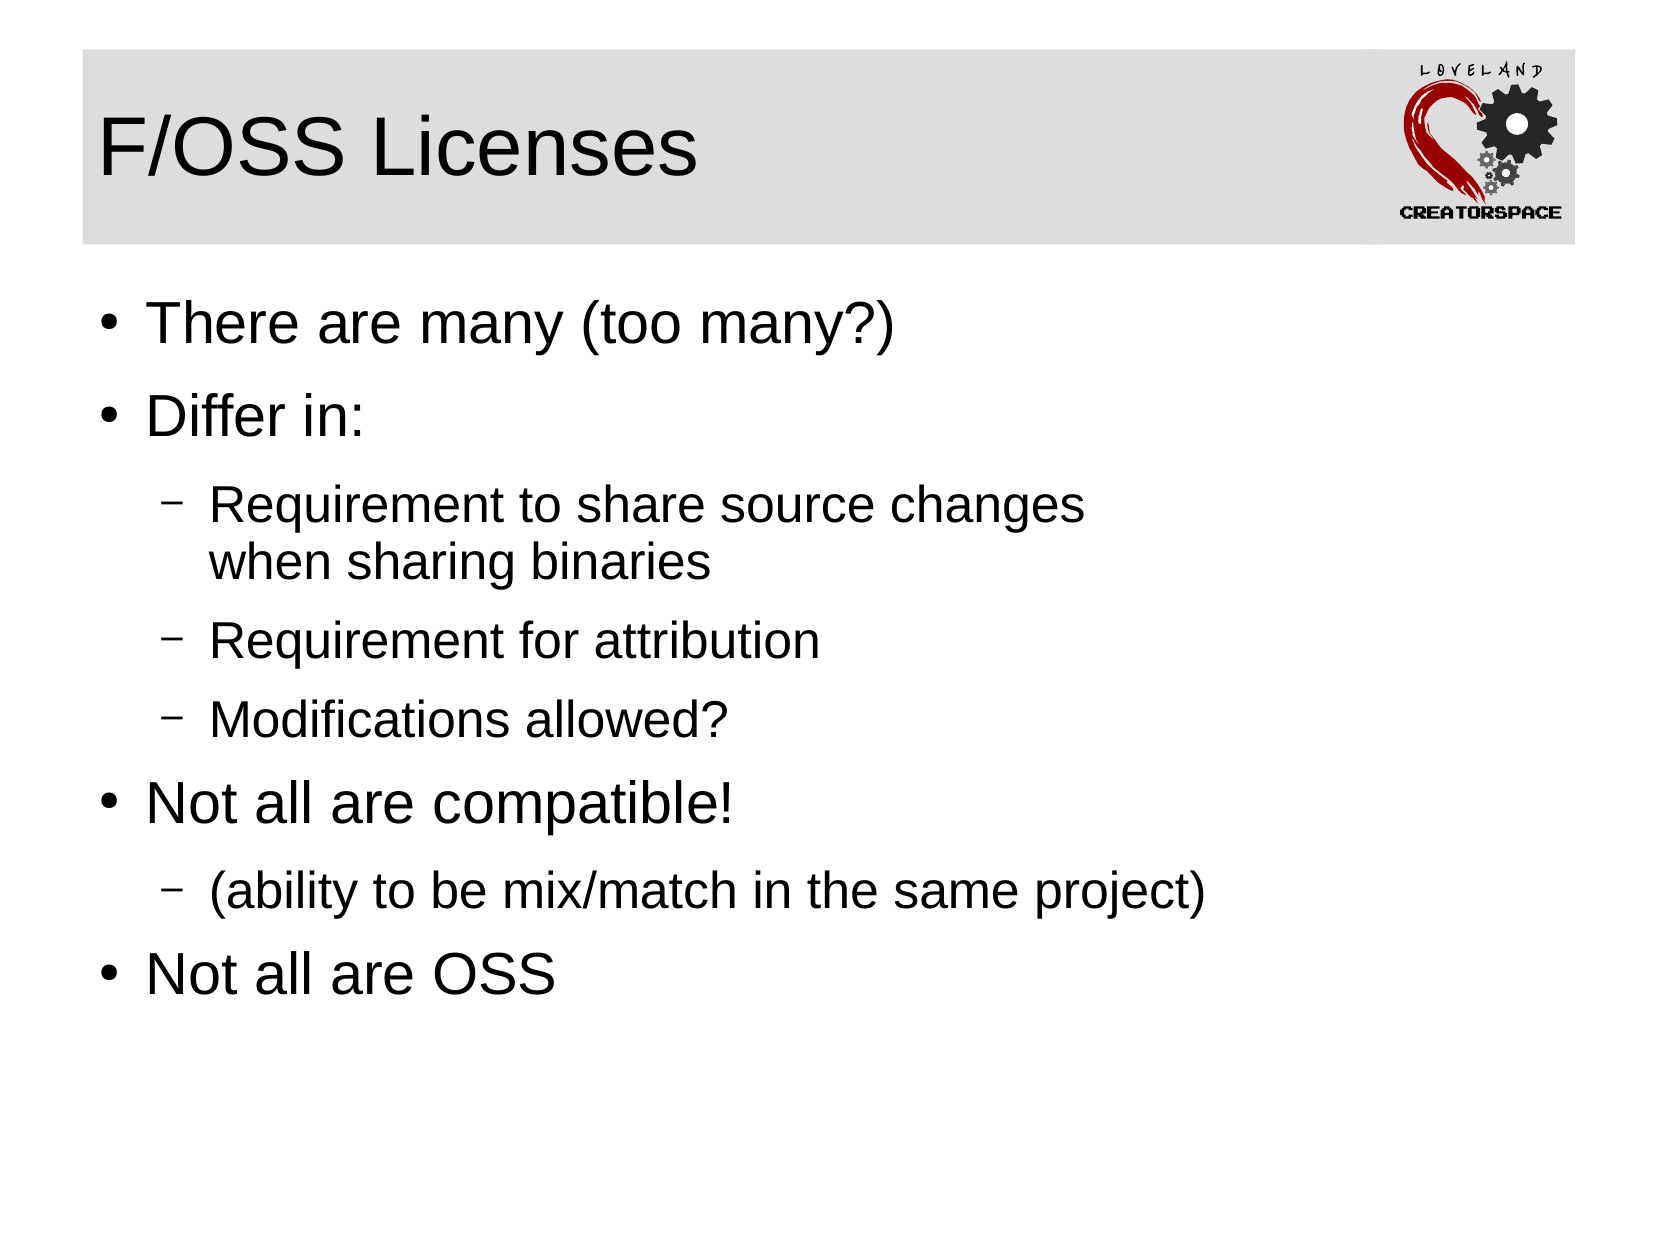

# F/OSS Licenses
There are many (too many?)
Differ in:
Requirement to share source changes
when sharing binaries
Requirement for attribution
Modifications allowed?
Not all are compatible!
(ability to be mix/match in the same project)
Not all are OSS